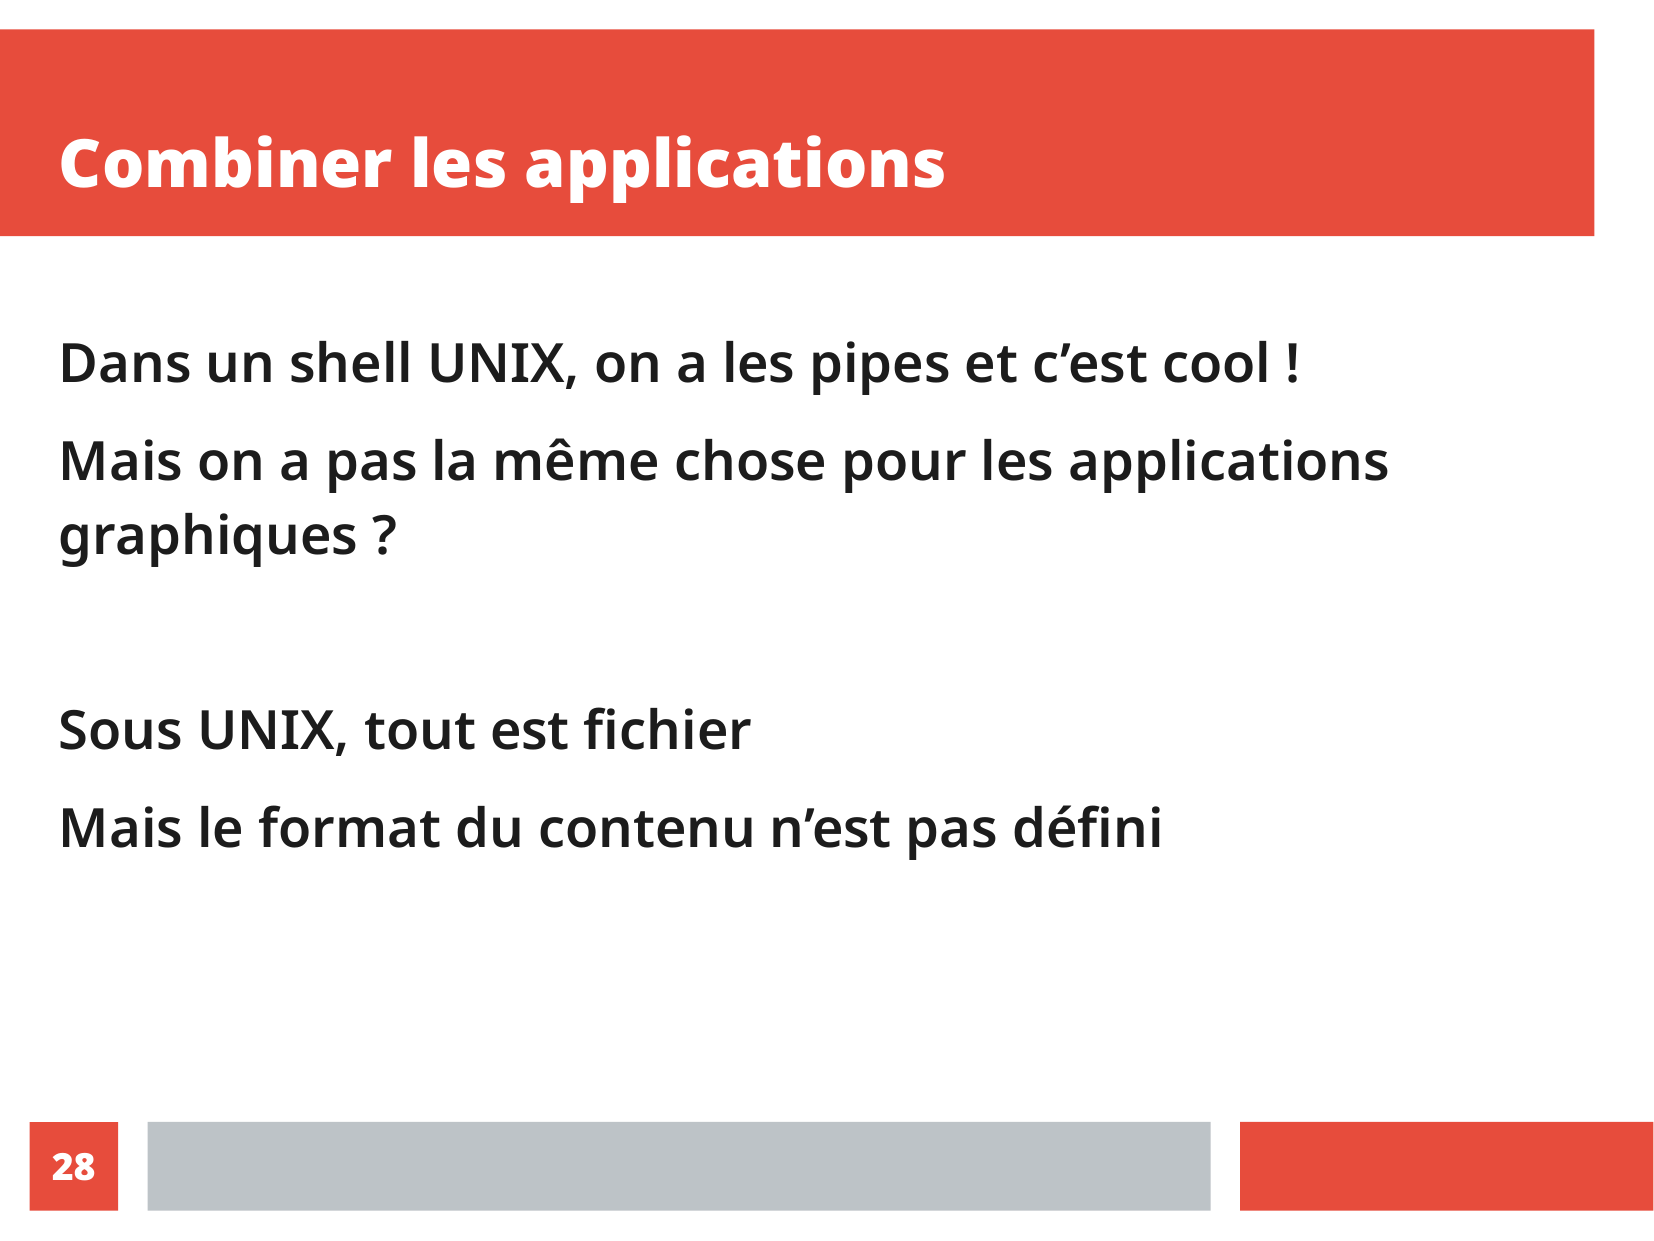

# Combiner les applications
Dans un shell UNIX, on a les pipes et c’est cool !
Mais on a pas la même chose pour les applications graphiques ?
Sous UNIX, tout est fichier
Mais le format du contenu n’est pas défini
28